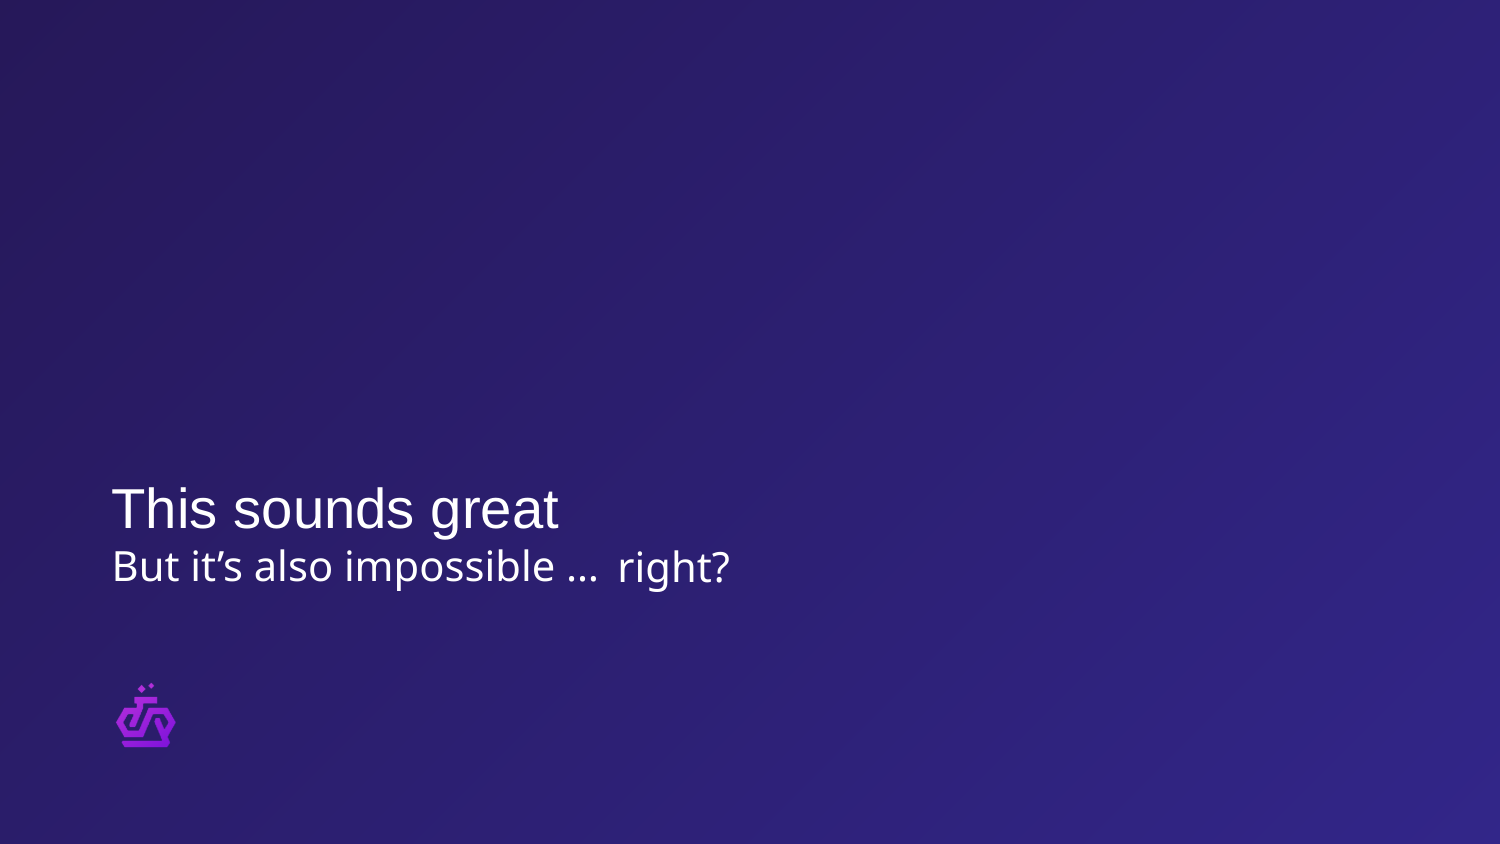

This sounds great
But it’s also impossible …
right?